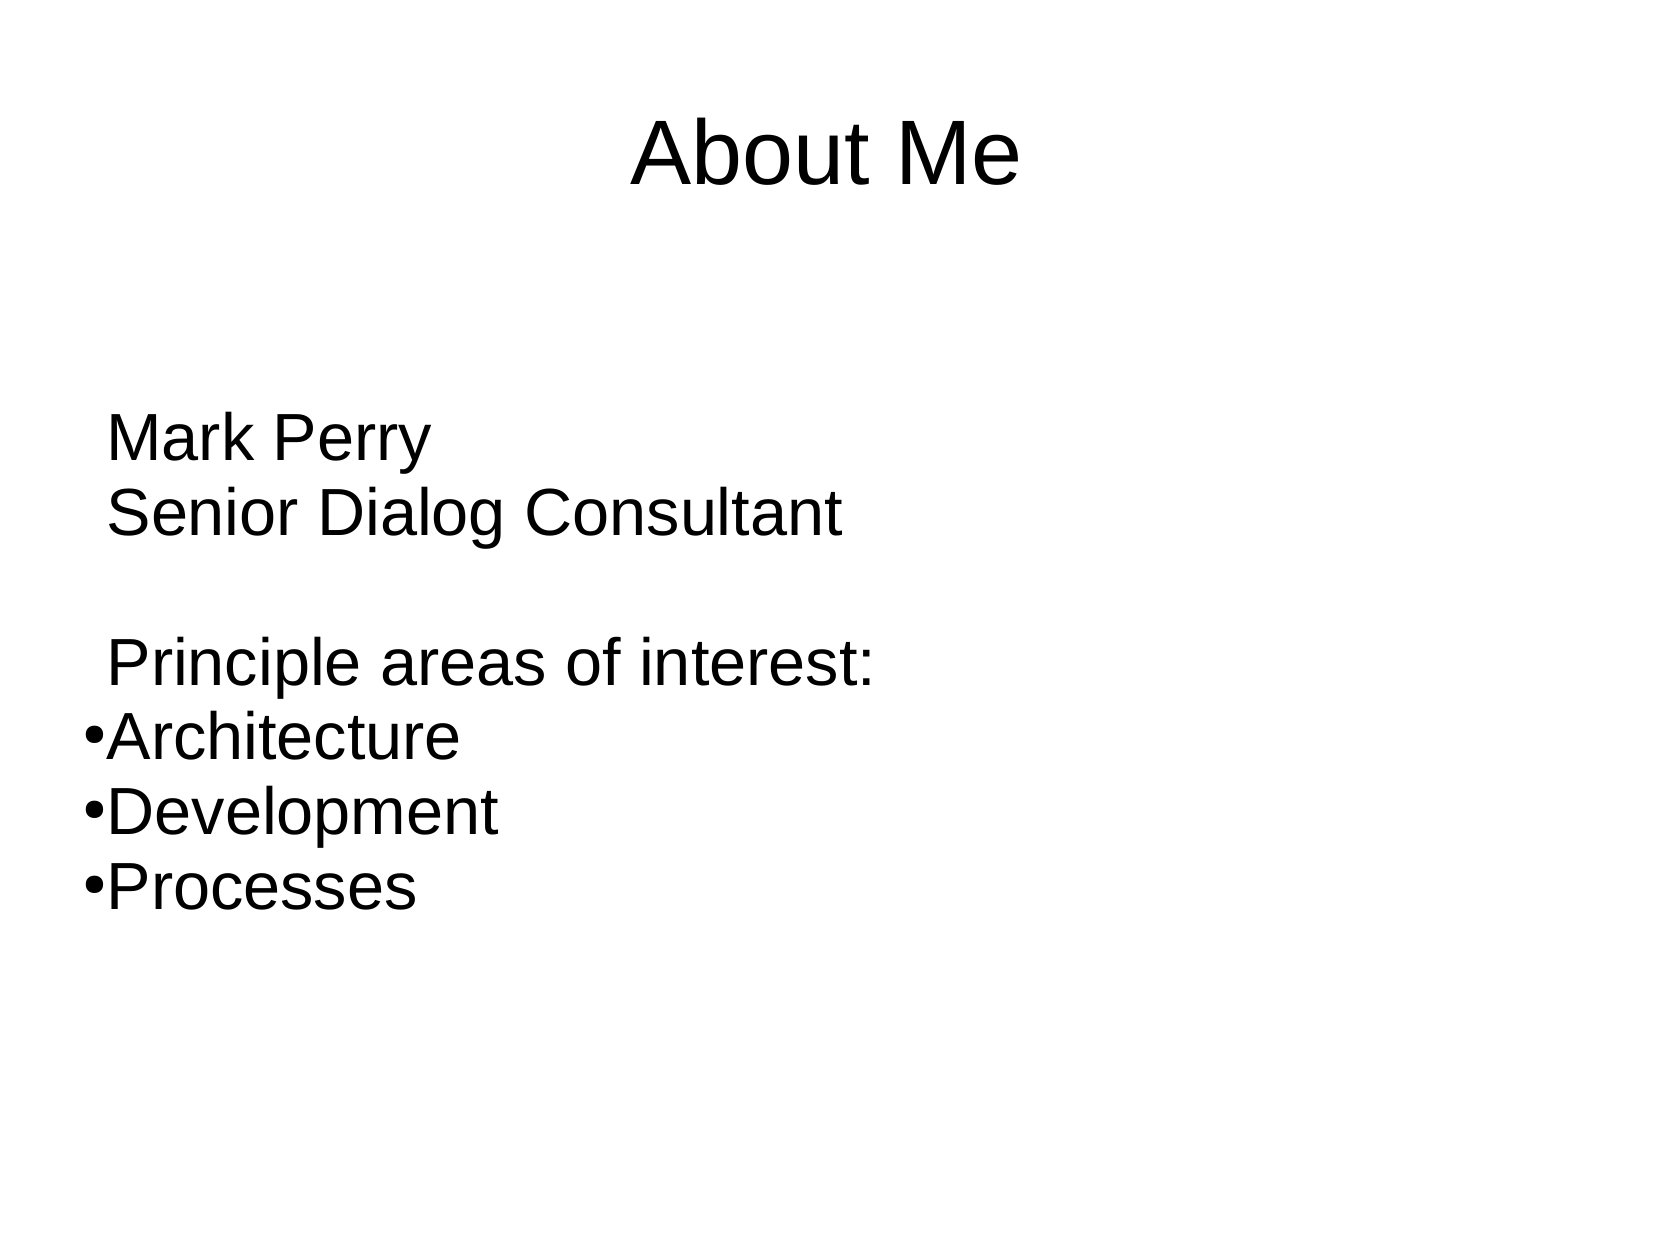

About Me
# Mark Perry
Senior Dialog Consultant
Principle areas of interest:
Architecture
Development
Processes